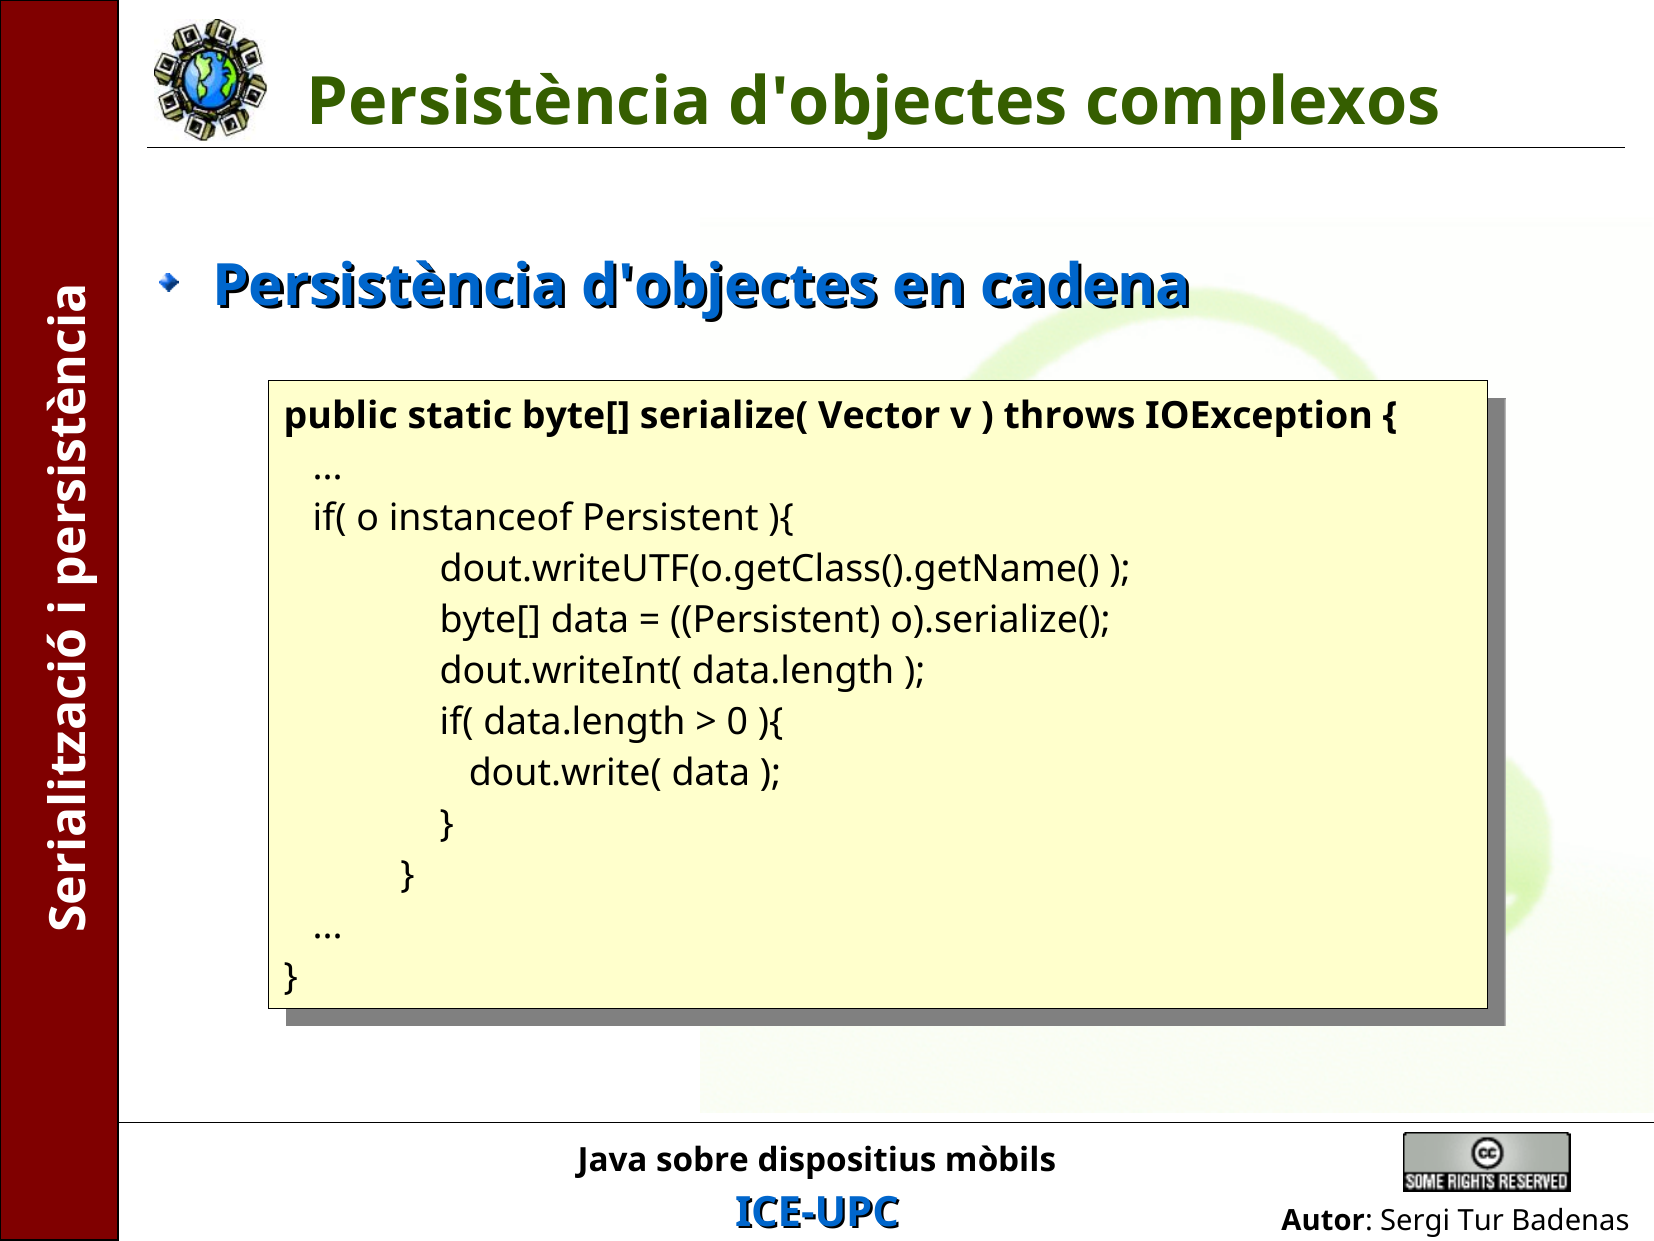

# Persistència d'objectes complexos
Persistència d'objectes en cadena
public static byte[] serialize( Vector v ) throws IOException {
 ...
 if( o instanceof Persistent ){
 dout.writeUTF(o.getClass().getName() );
 byte[] data = ((Persistent) o).serialize();
 dout.writeInt( data.length );
 if( data.length > 0 ){
 dout.write( data );
 }
 }
 ...
}